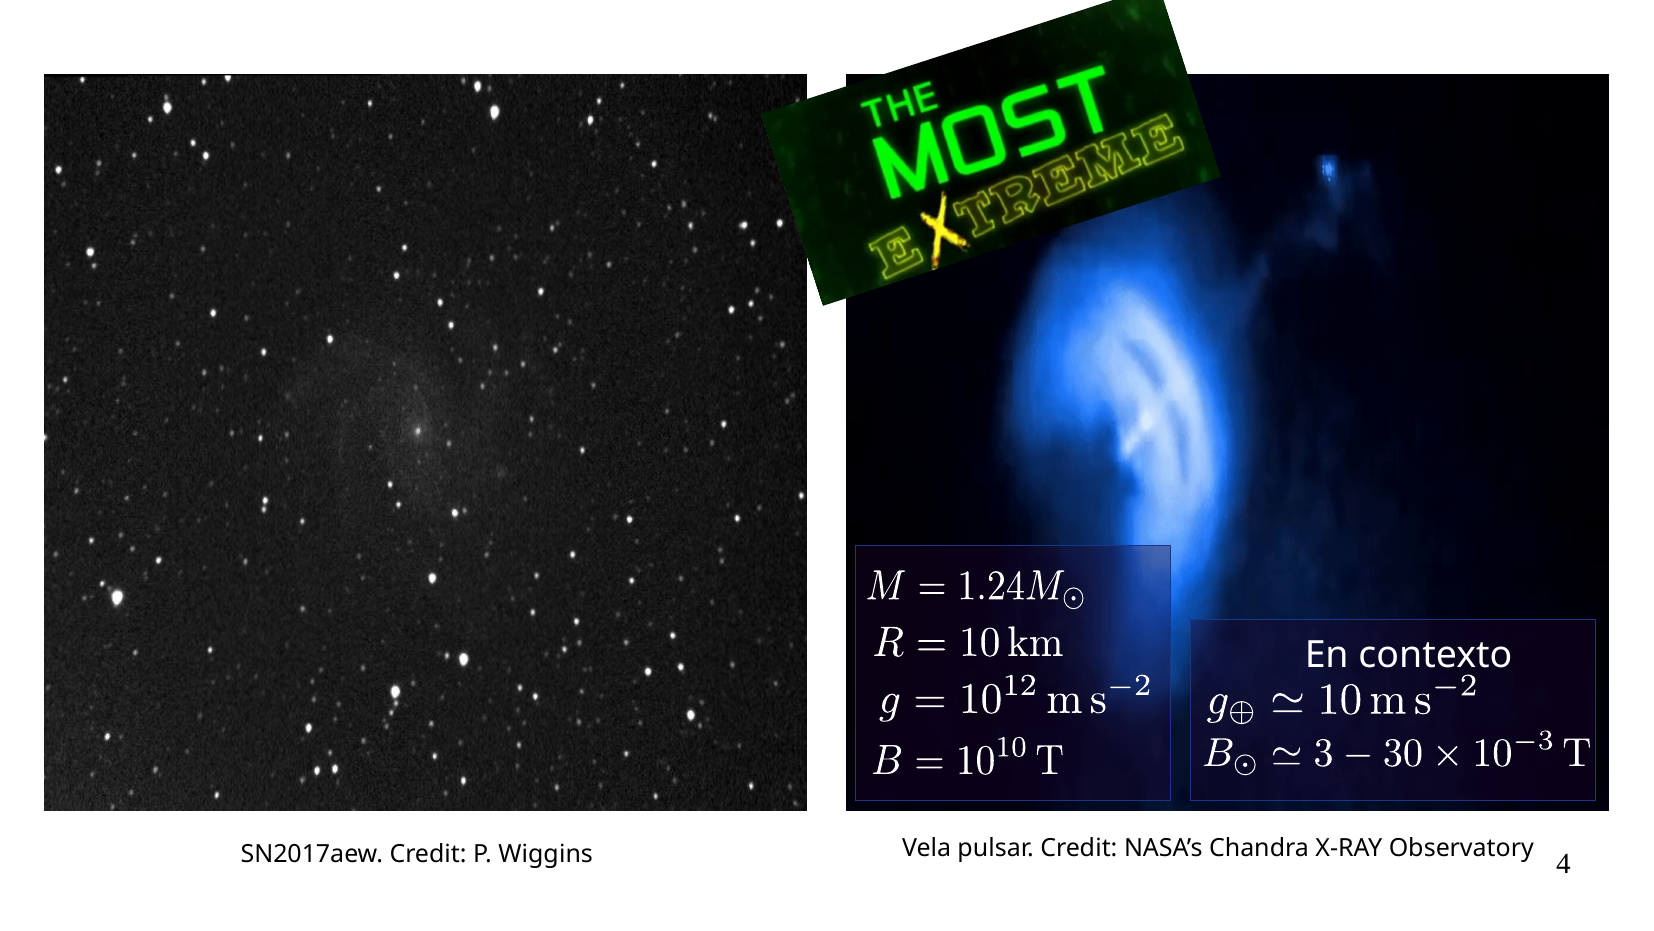

En contexto
Vela pulsar. Credit: NASA’s Chandra X-RAY Observatory
SN2017aew. Credit: P. Wiggins
4